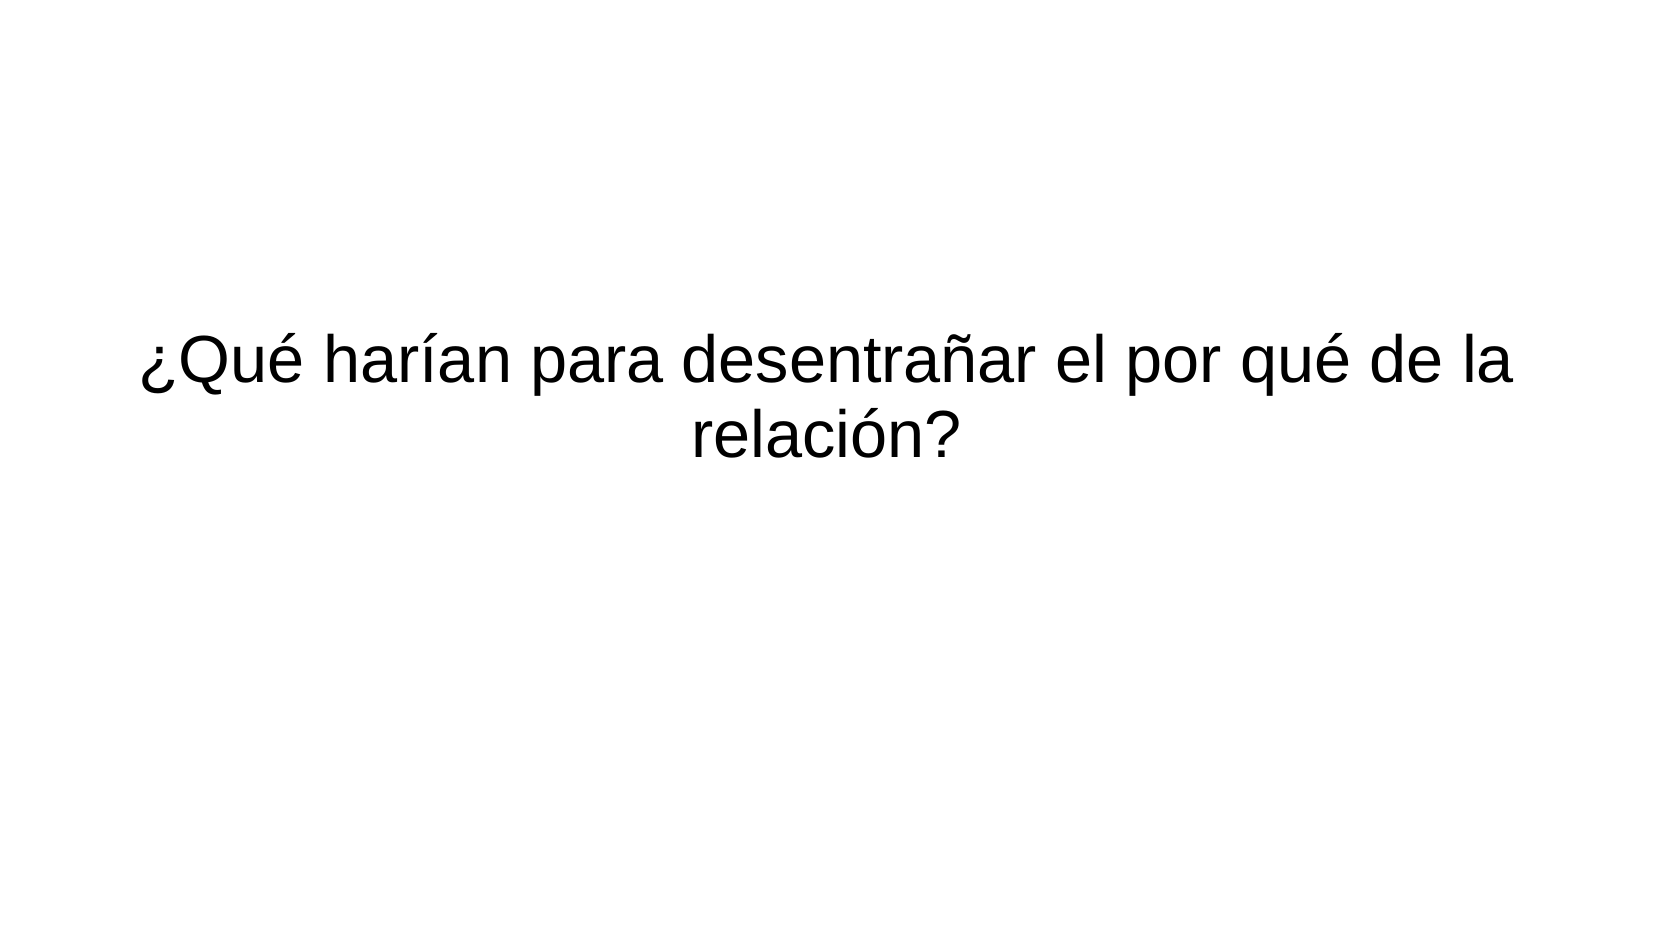

# ¿Qué harían para desentrañar el por qué de la relación?